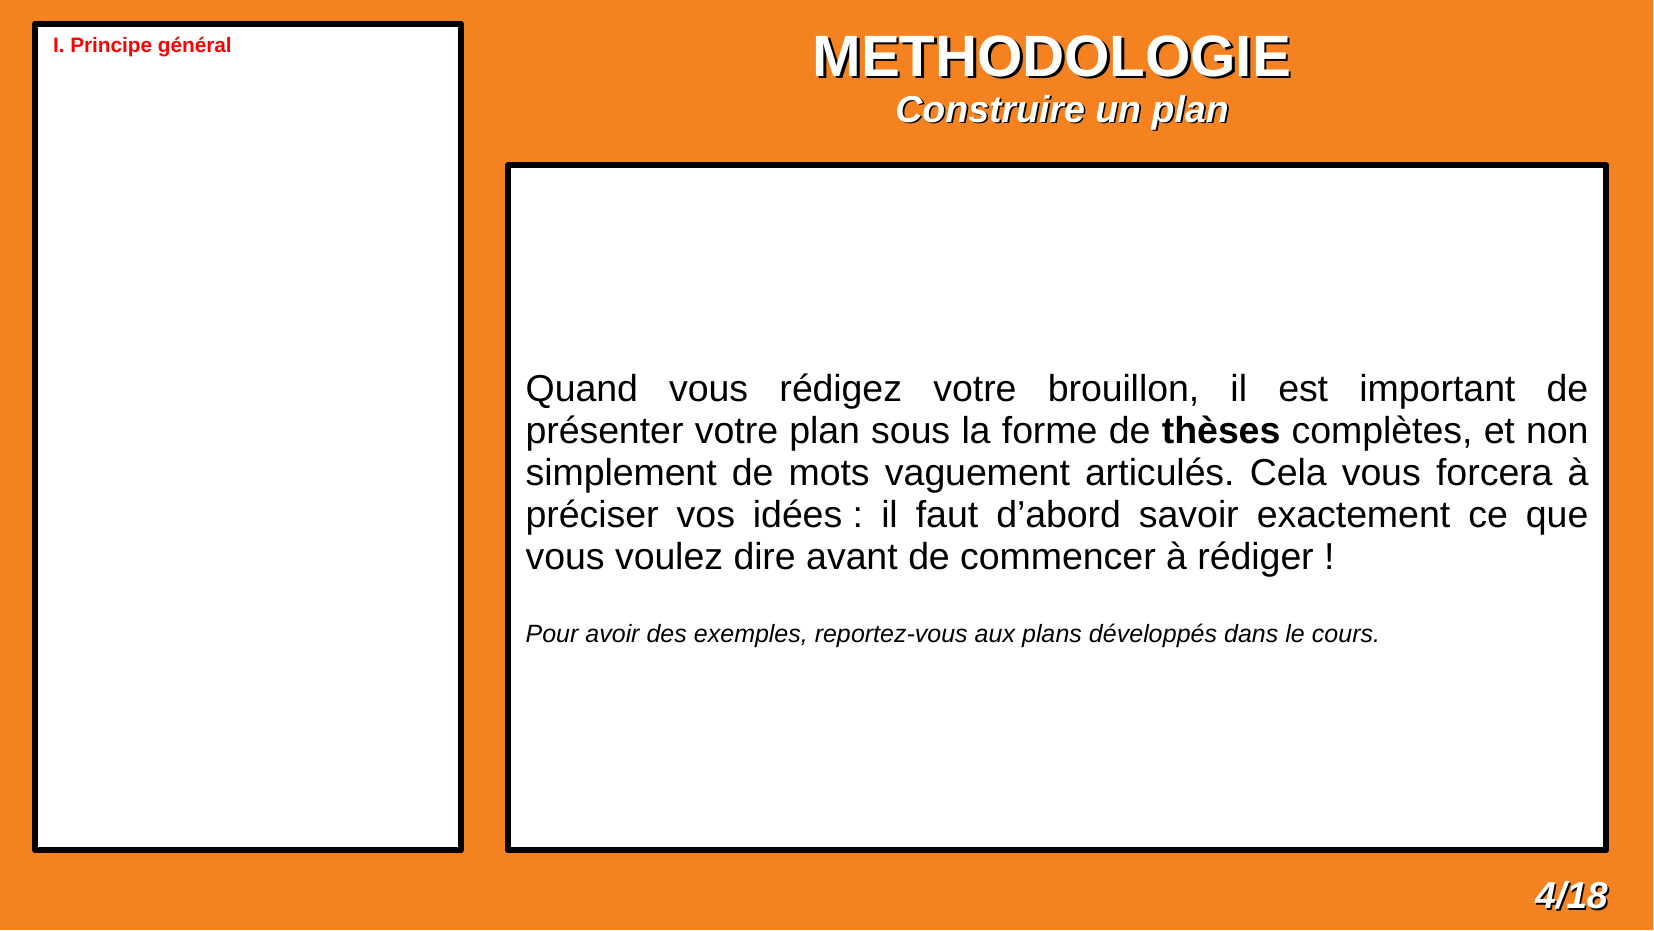

METHODOLOGIE
 Construire un plan
I. Principe général
Quand vous rédigez votre brouillon, il est important de présenter votre plan sous la forme de thèses complètes, et non simplement de mots vaguement articulés. Cela vous forcera à préciser vos idées : il faut d’abord savoir exactement ce que vous voulez dire avant de commencer à rédiger !
Pour avoir des exemples, reportez-vous aux plans développés dans le cours.